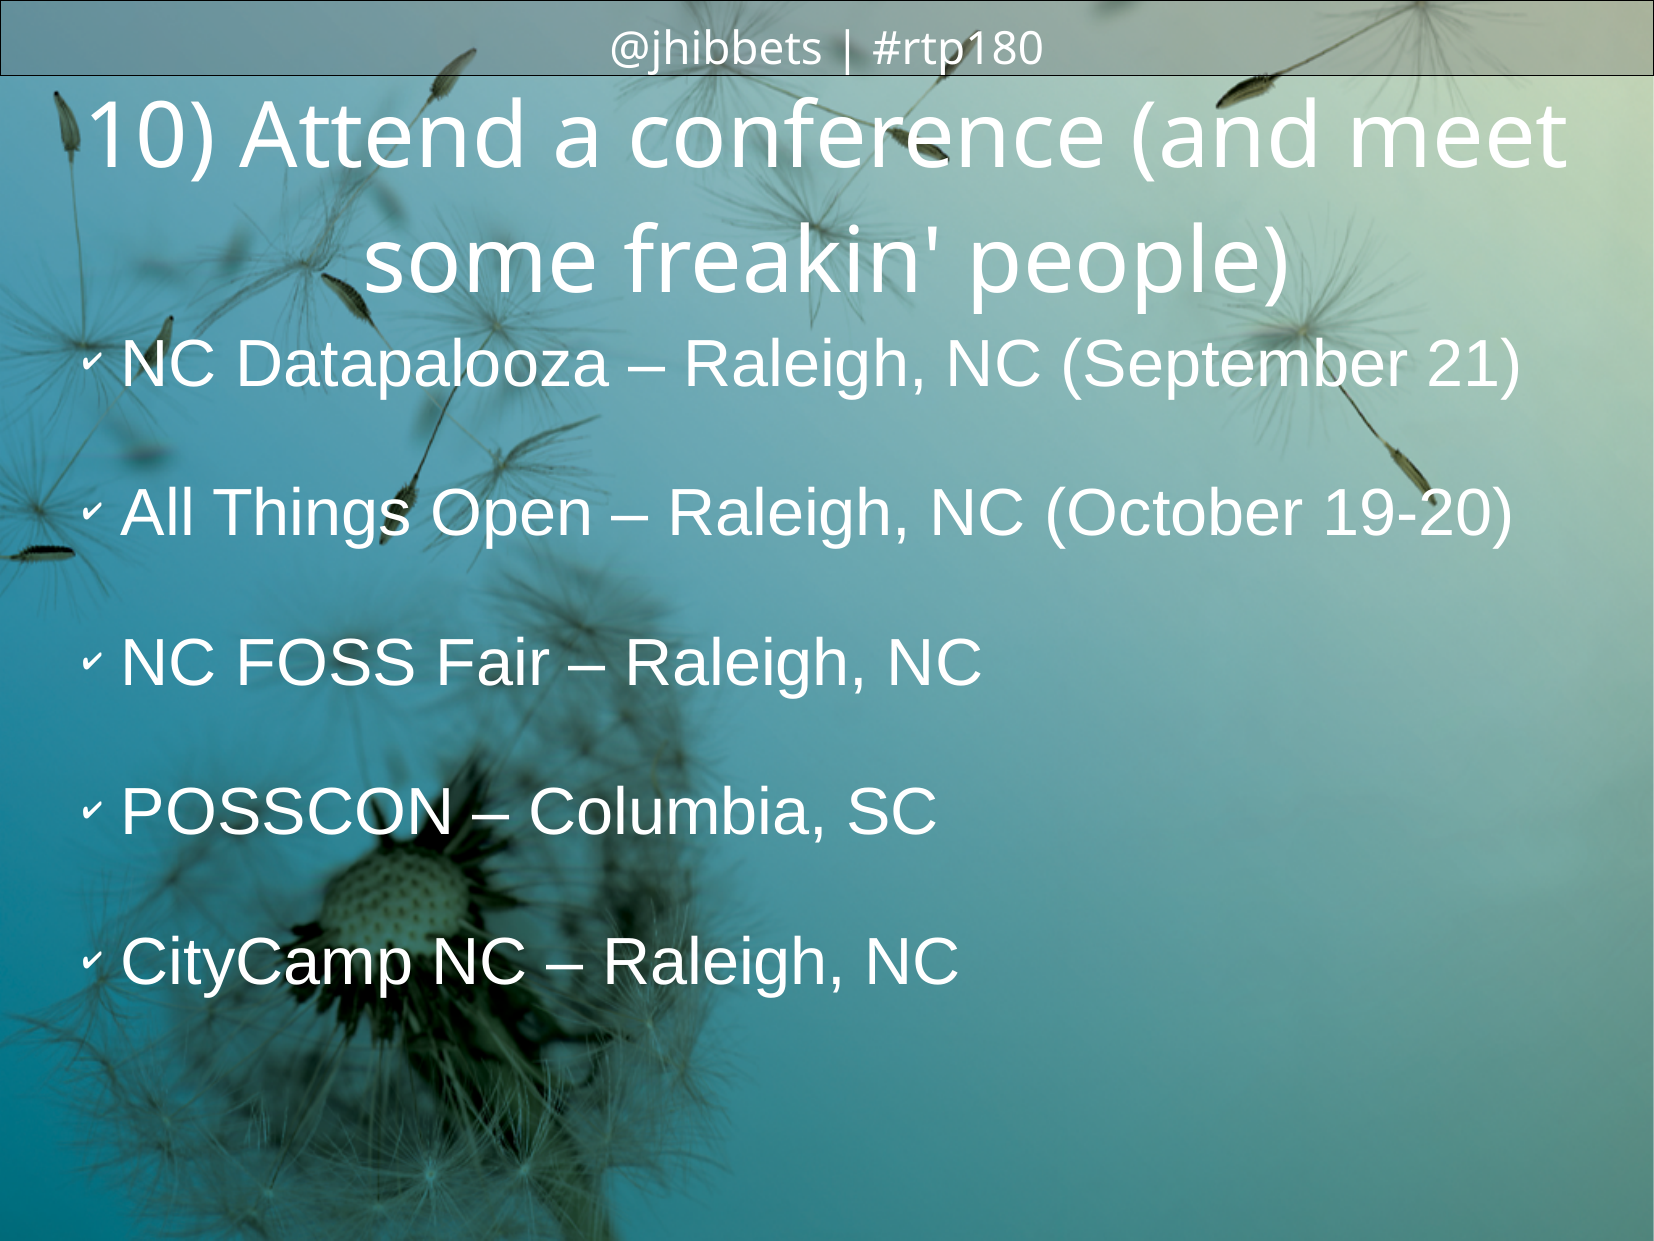

# 10) Attend a conference (and meet some freakin' people)
 NC Datapalooza – Raleigh, NC (September 21)
 All Things Open – Raleigh, NC (October 19-20)
 NC FOSS Fair – Raleigh, NC
 POSSCON – Columbia, SC
 CityCamp NC – Raleigh, NC